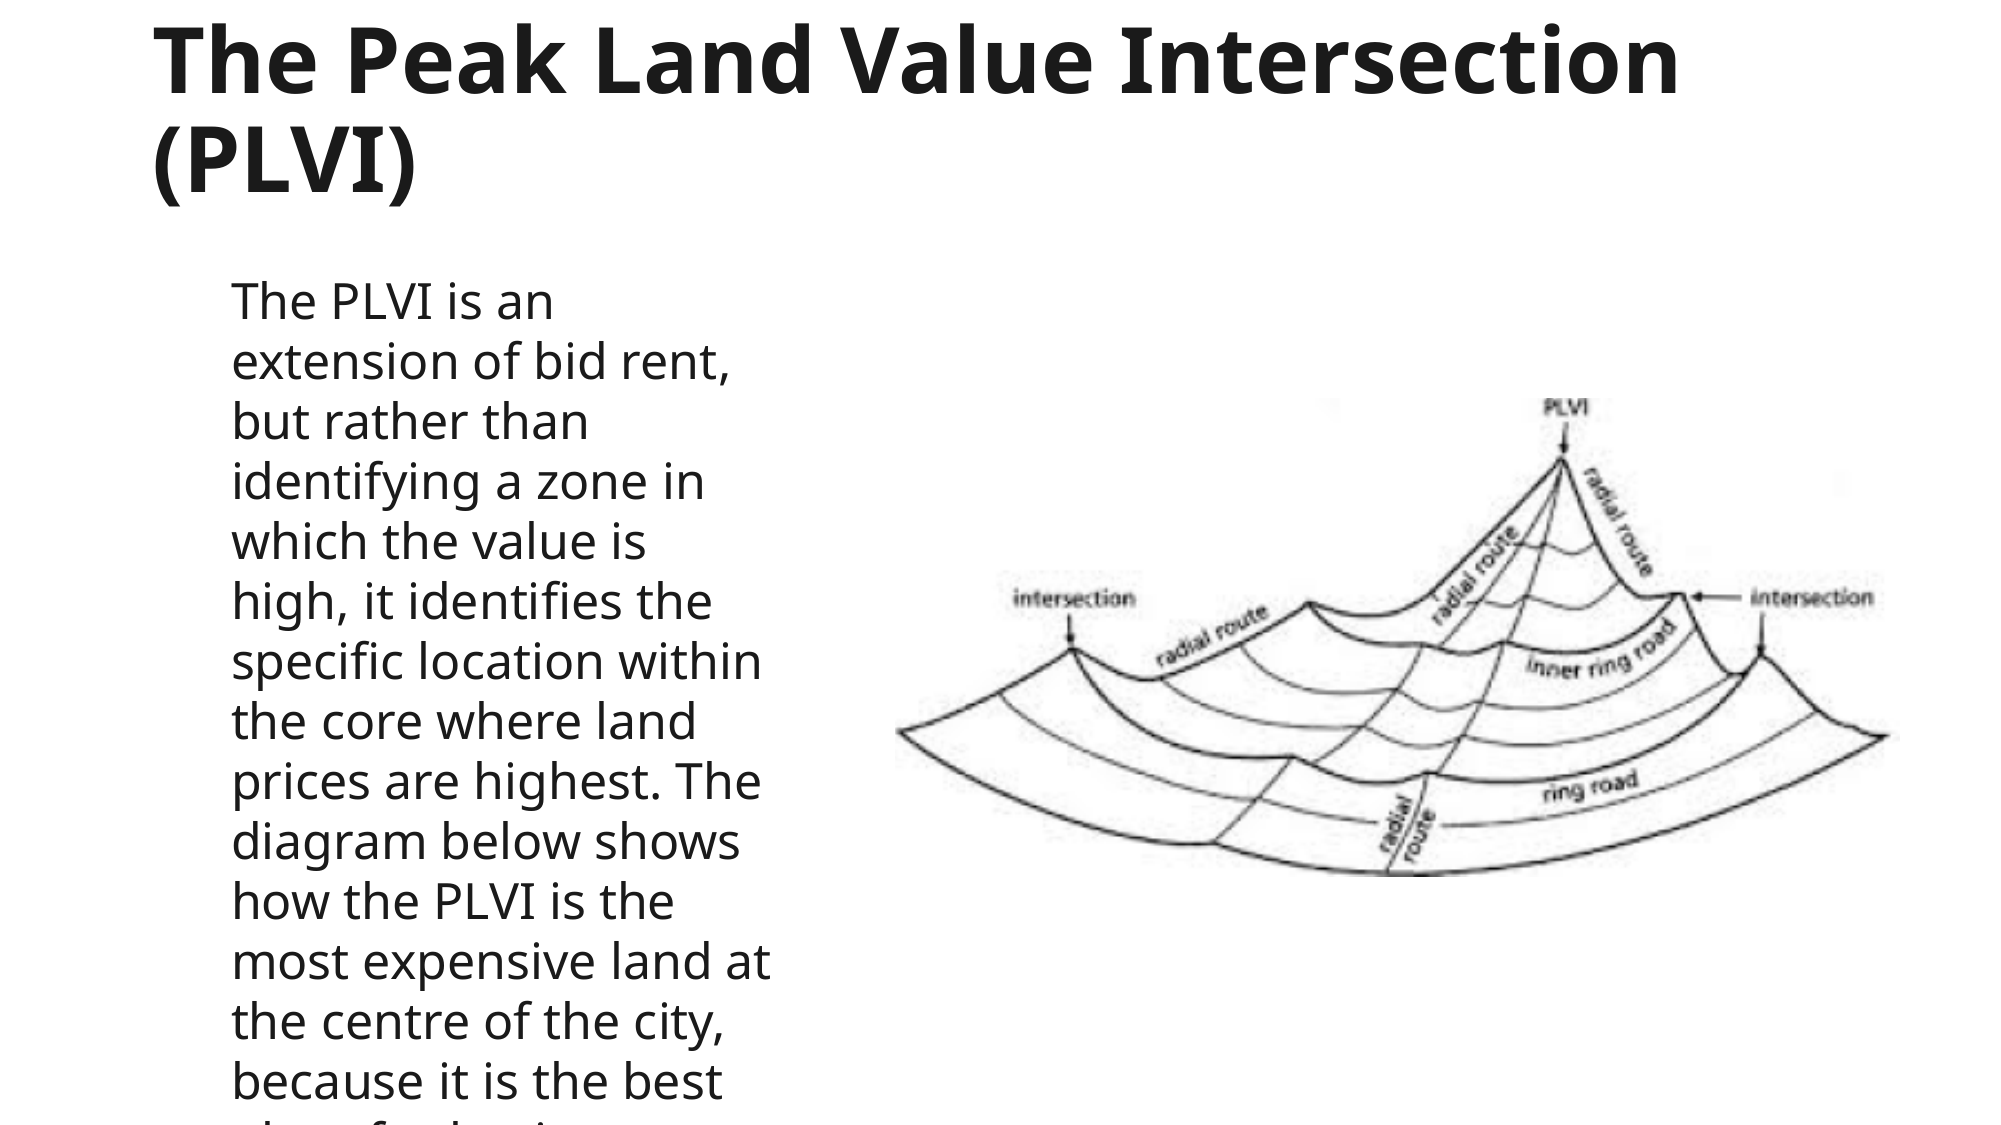

# The Peak Land Value Intersection (PLVI)
The PLVI is an extension of bid rent, but rather than identifying a zone in which the value is high, it identifies the specific location within the core where land prices are highest. The diagram below shows how the PLVI is the most expensive land at the centre of the city, because it is the best place for businesses to locate.